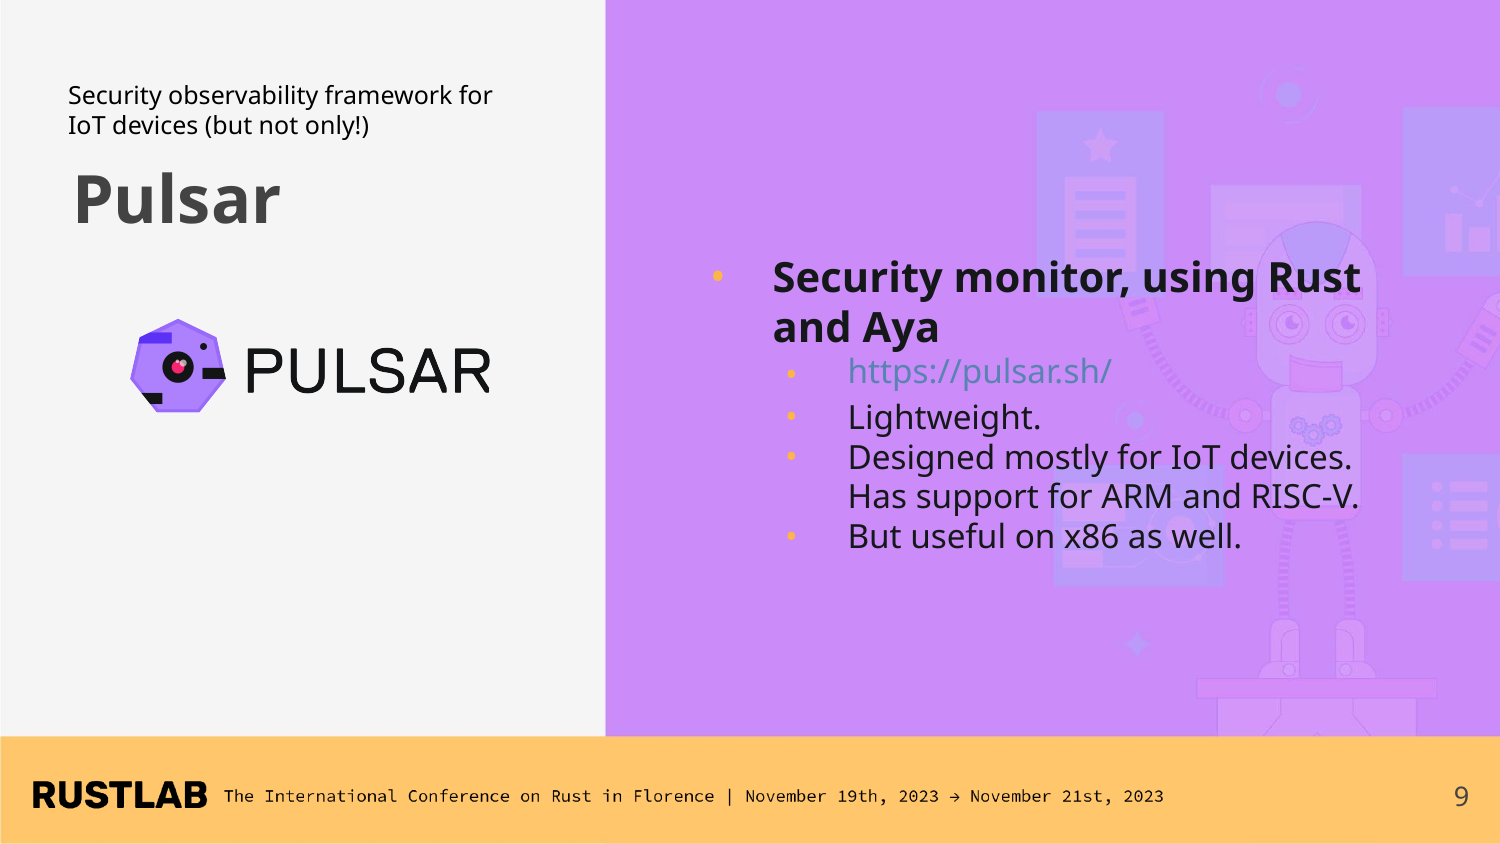

Security observability framework for IoT devices (but not only!)
Security monitor, using Rust and Aya
https://pulsar.sh/
Lightweight.
Designed mostly for IoT devices. Has support for ARM and RISC-V.
But useful on x86 as well.
# Pulsar